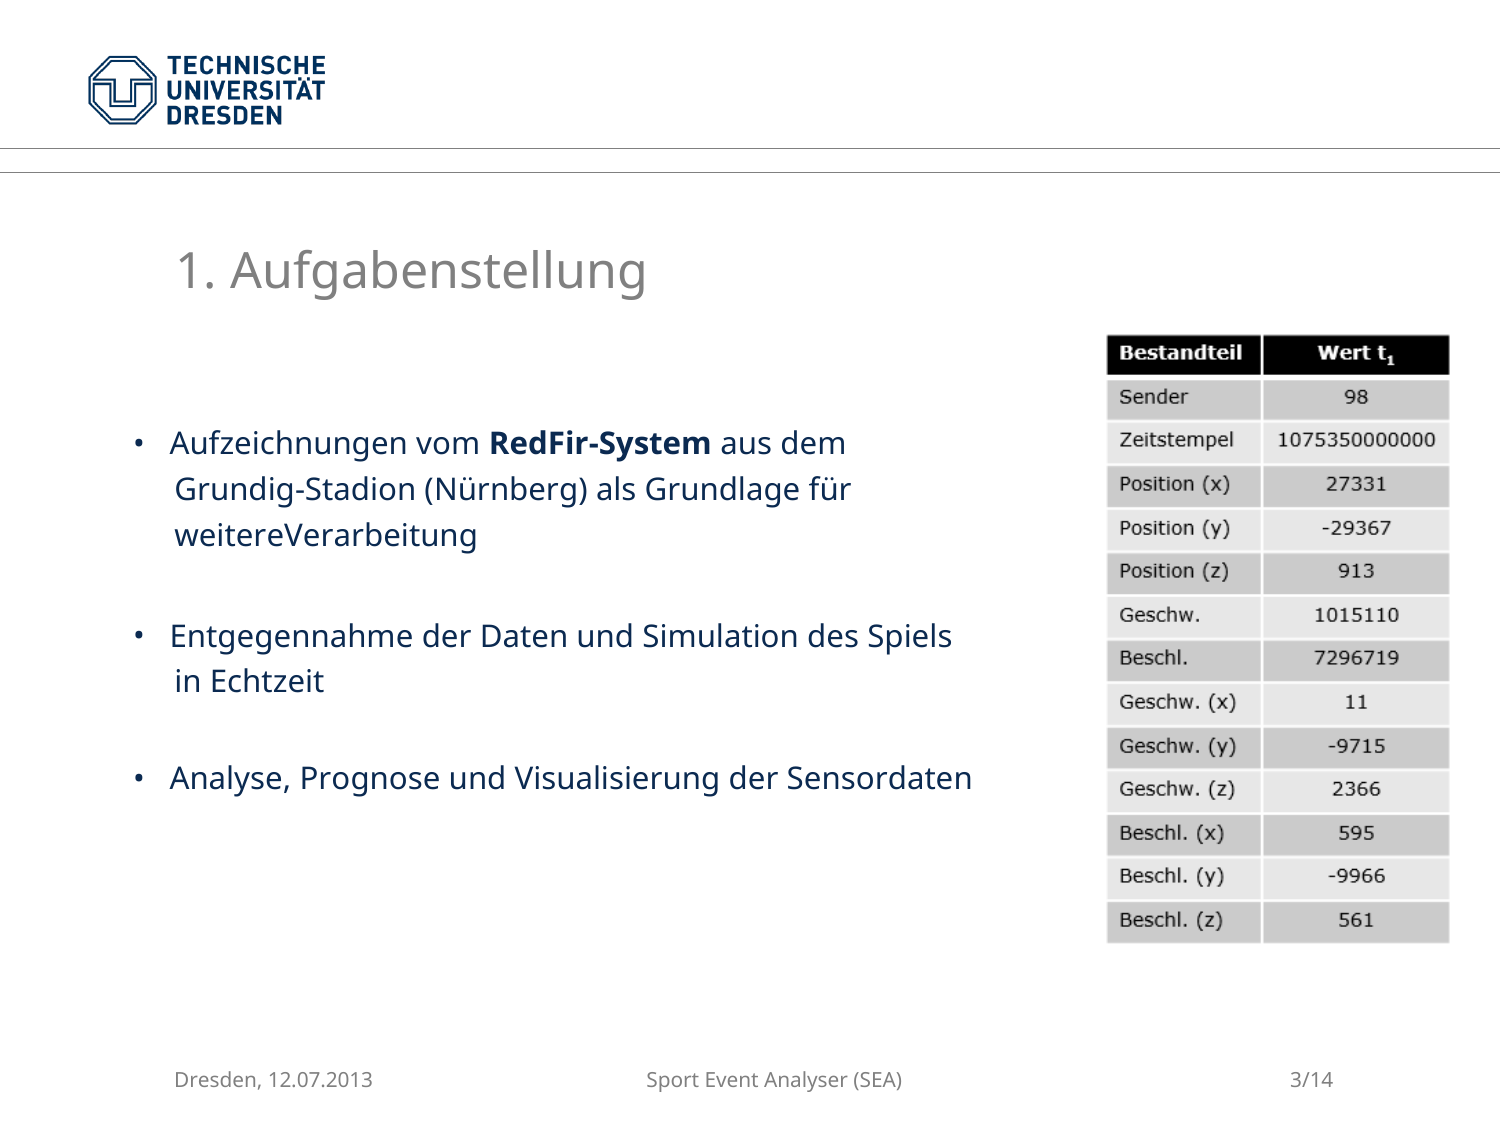

# 1. Aufgabenstellung
 Aufzeichnungen vom RedFir-System aus dem
 Grundig-Stadion (Nürnberg) als Grundlage für
 weitereVerarbeitung
 Entgegennahme der Daten und Simulation des Spiels
 in Echtzeit
 Analyse, Prognose und Visualisierung der Sensordaten
Dresden, 12.07.2013